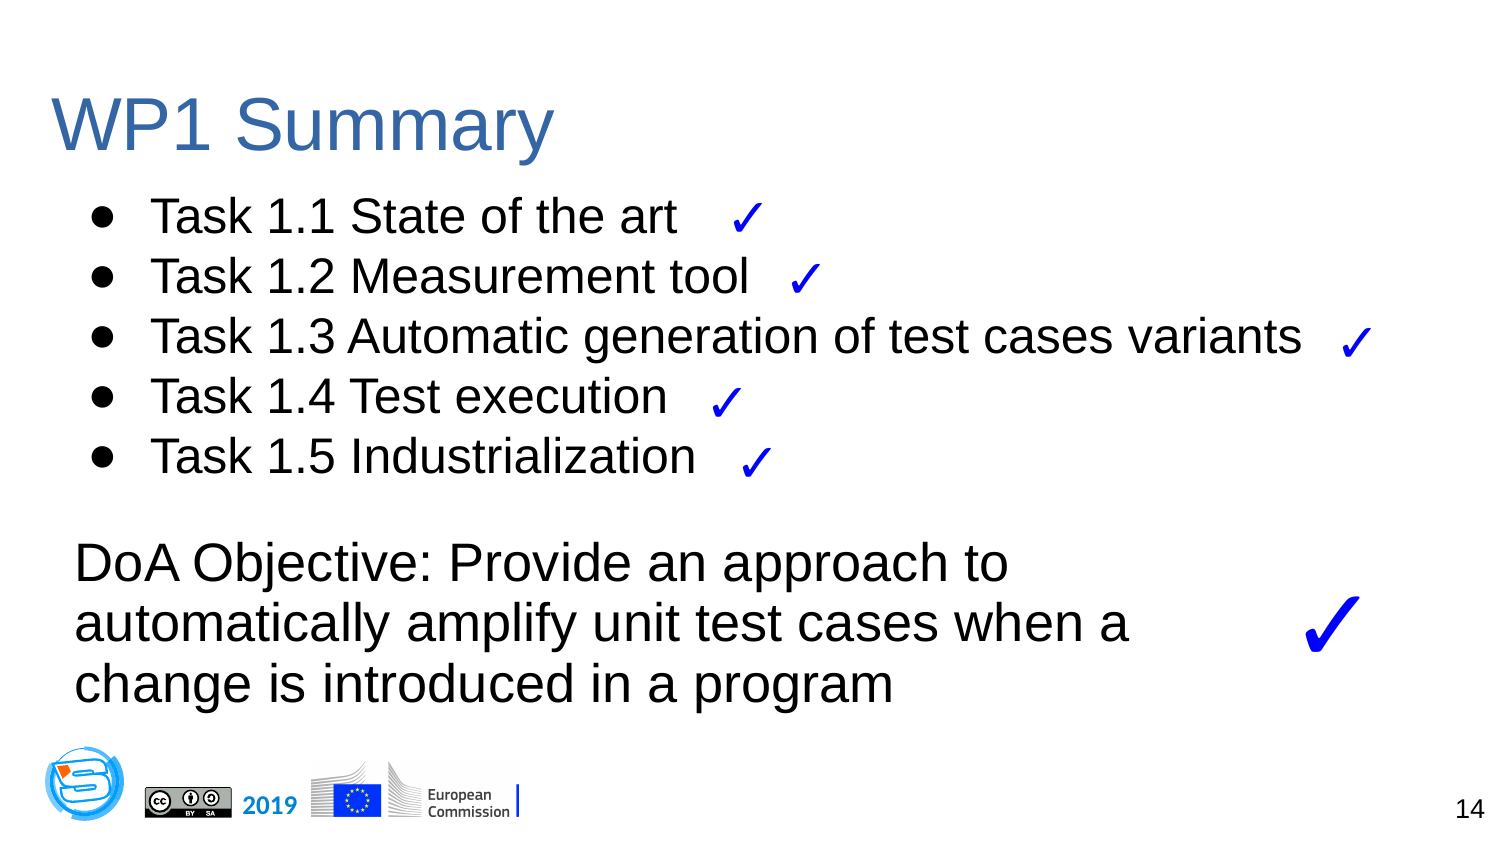

# WP1 Summary
Task 1.1 State of the art
Task 1.2 Measurement tool
Task 1.3 Automatic generation of test cases variants
Task 1.4 Test execution
Task 1.5 Industrialization
✓
✓
✓
✓
✓
DoA Objective: Provide an approach to automatically amplify unit test cases when a change is introduced in a program
✓